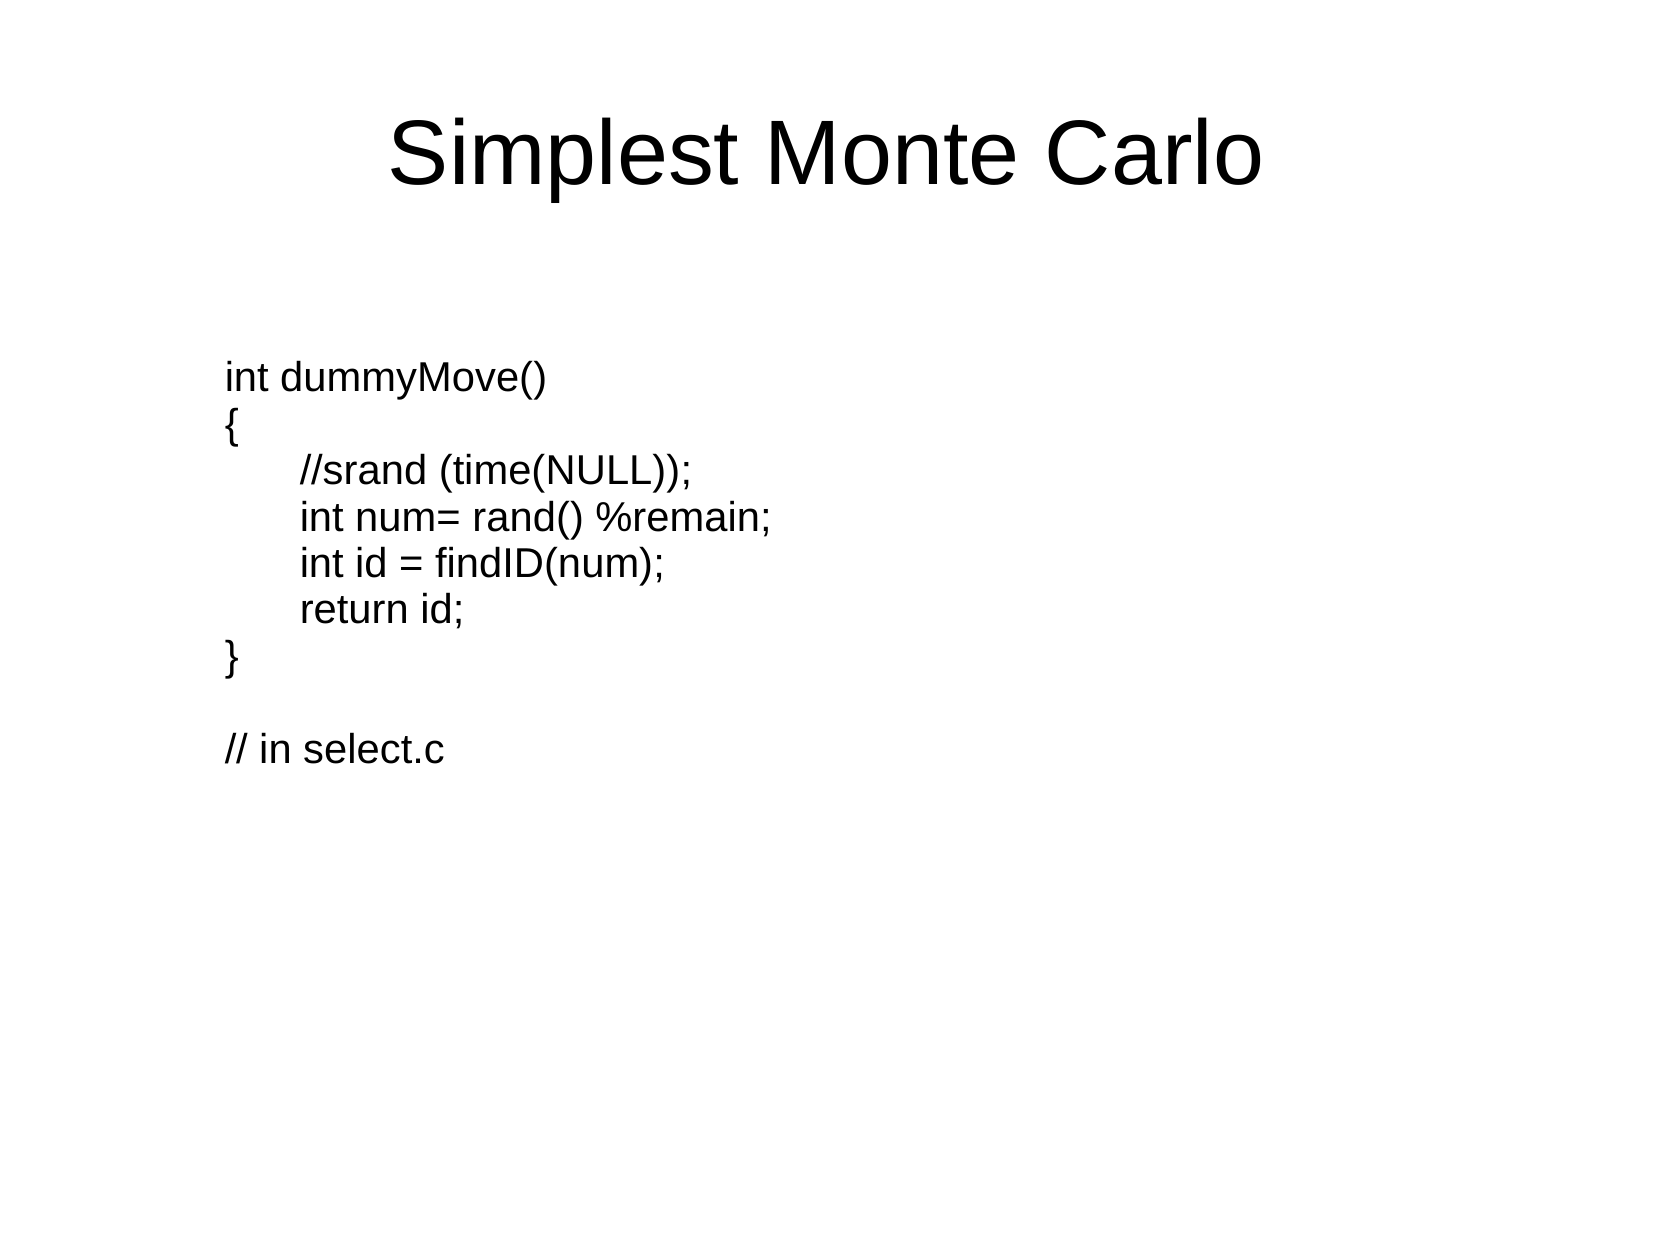

# Simplest Monte Carlo
int dummyMove()
{
	//srand (time(NULL));
	int num= rand() %remain;
	int id = findID(num);
	return id;
}
// in select.c